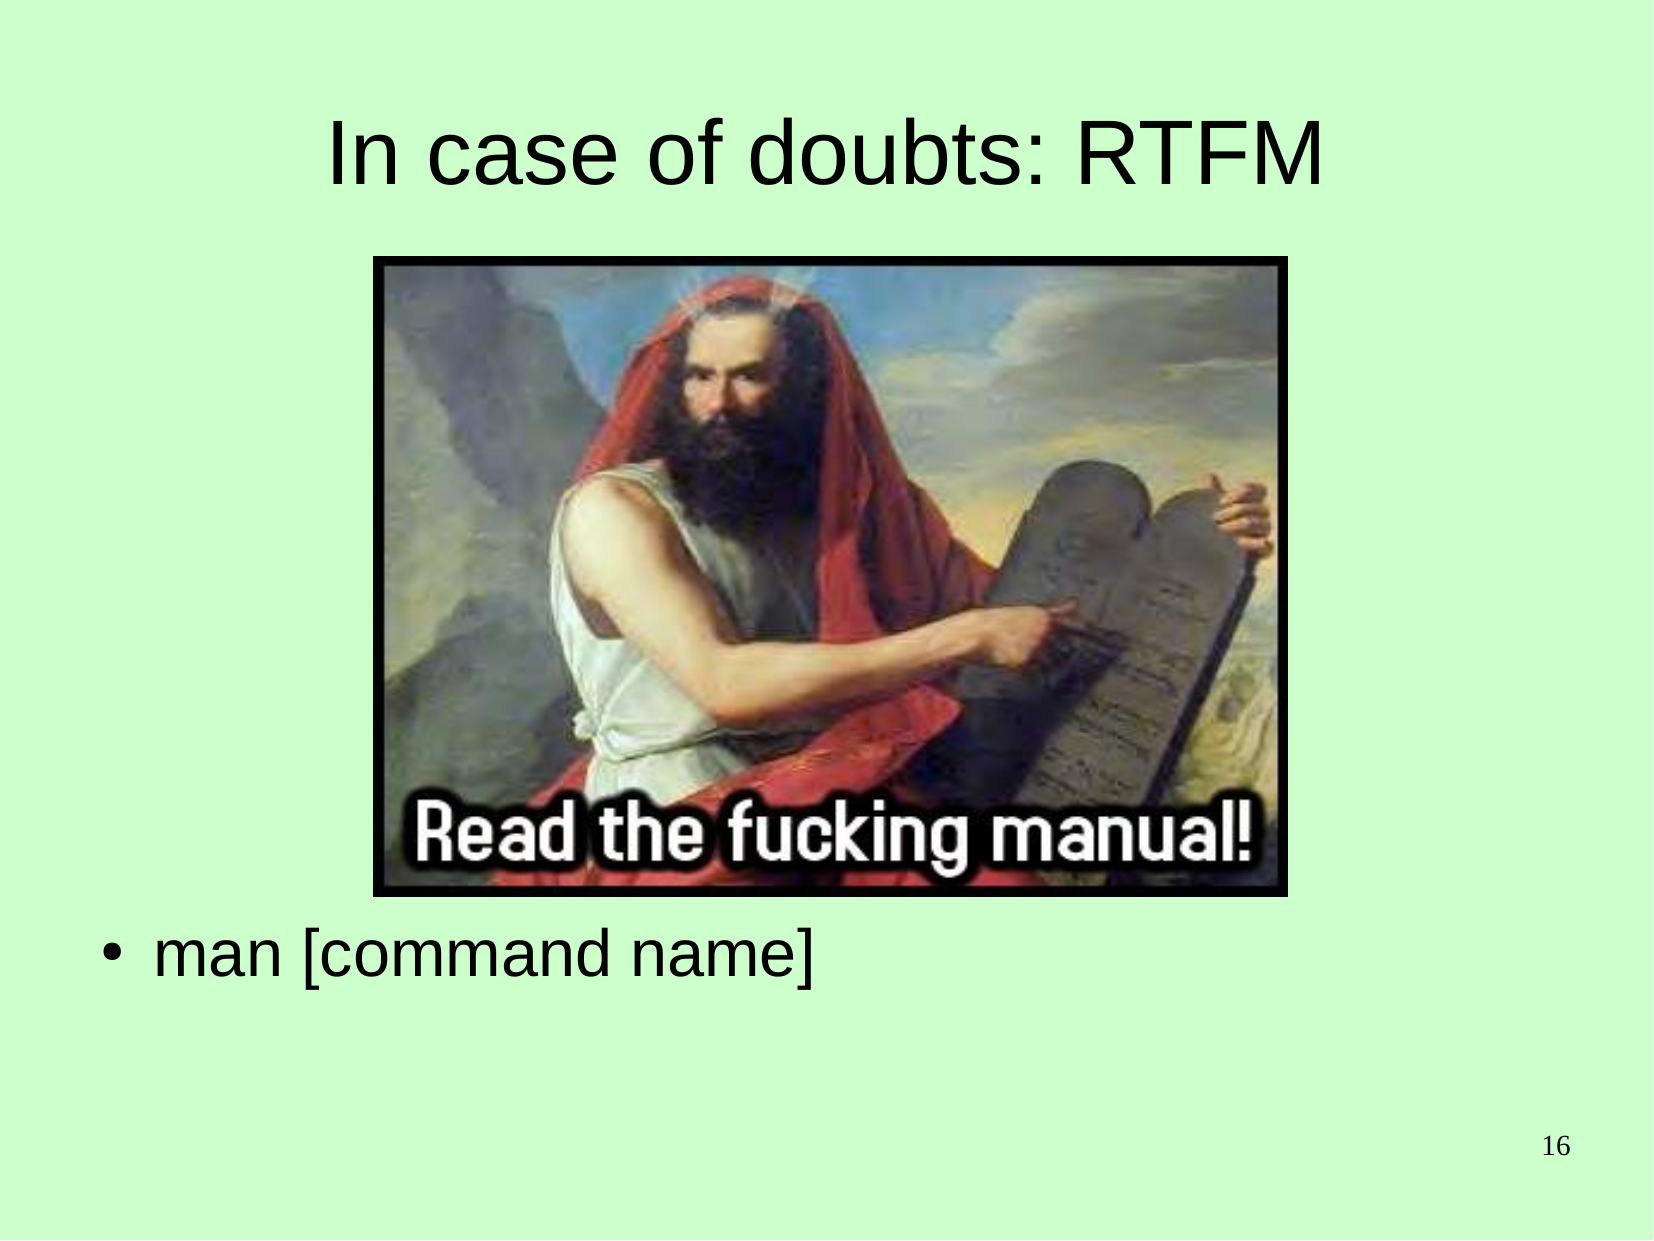

# In case of doubts: RTFM
man [command name]
16